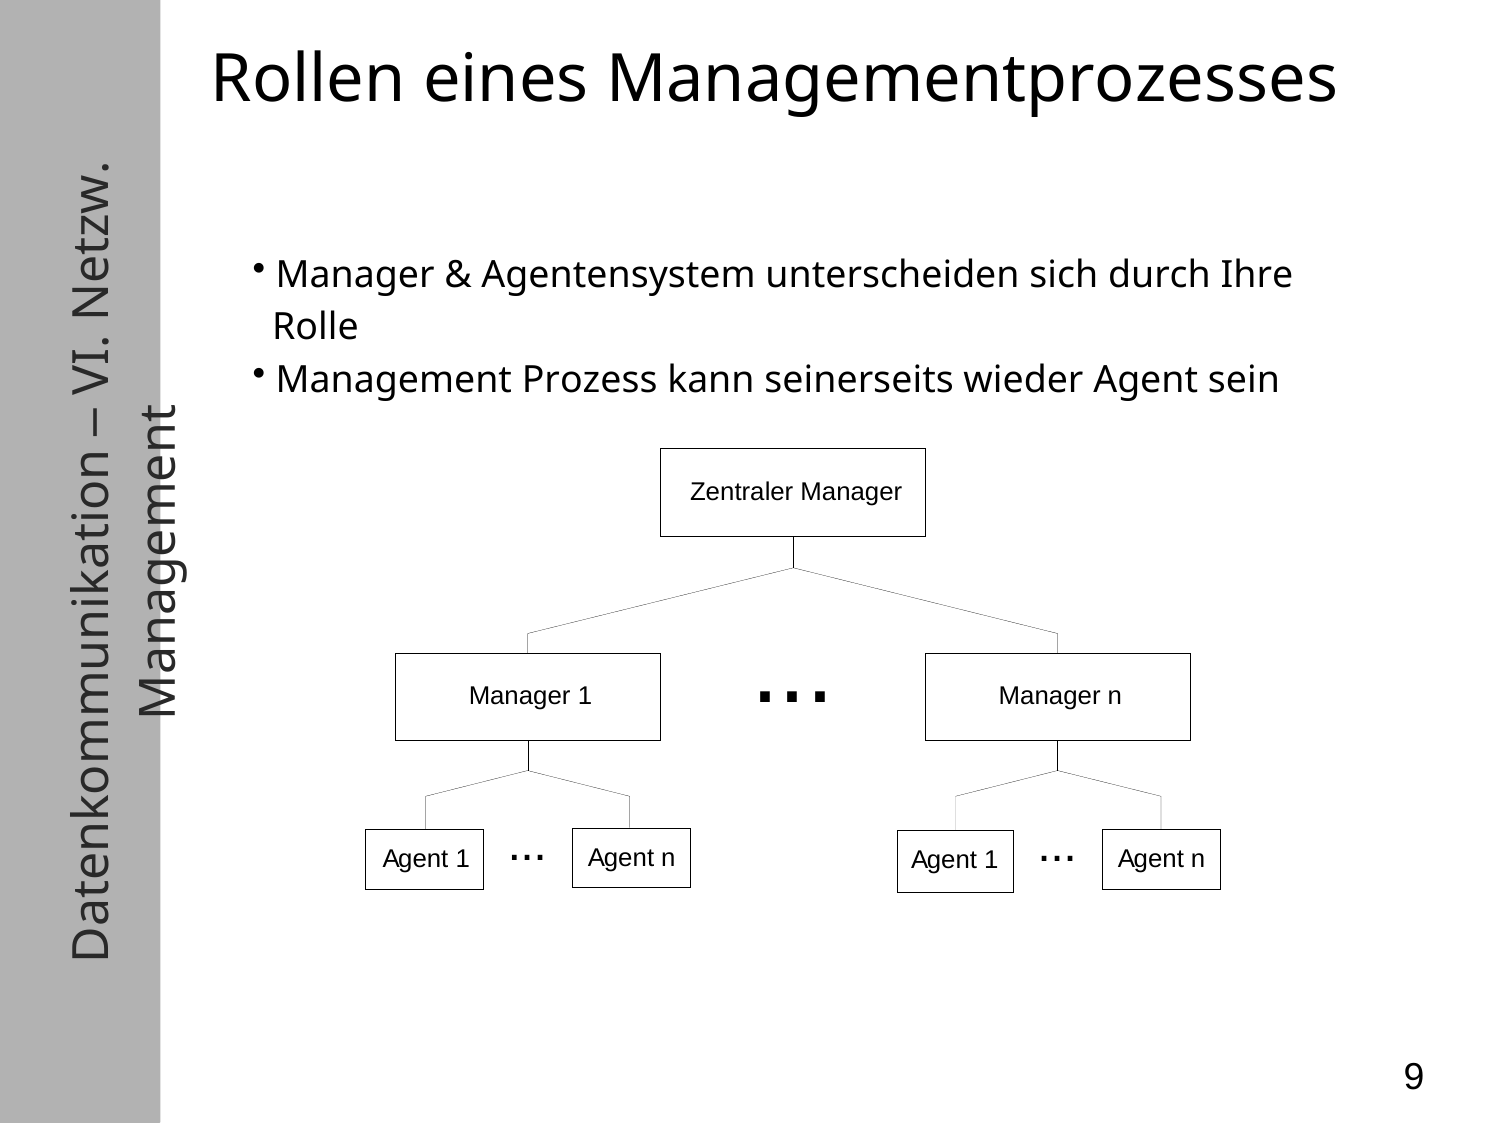

Rollen eines Managementprozesses
 Manager & Agentensystem unterscheiden sich durch Ihre
 Rolle
 Management Prozess kann seinerseits wieder Agent sein
Datenkommunikation – VI. Netzw. Management